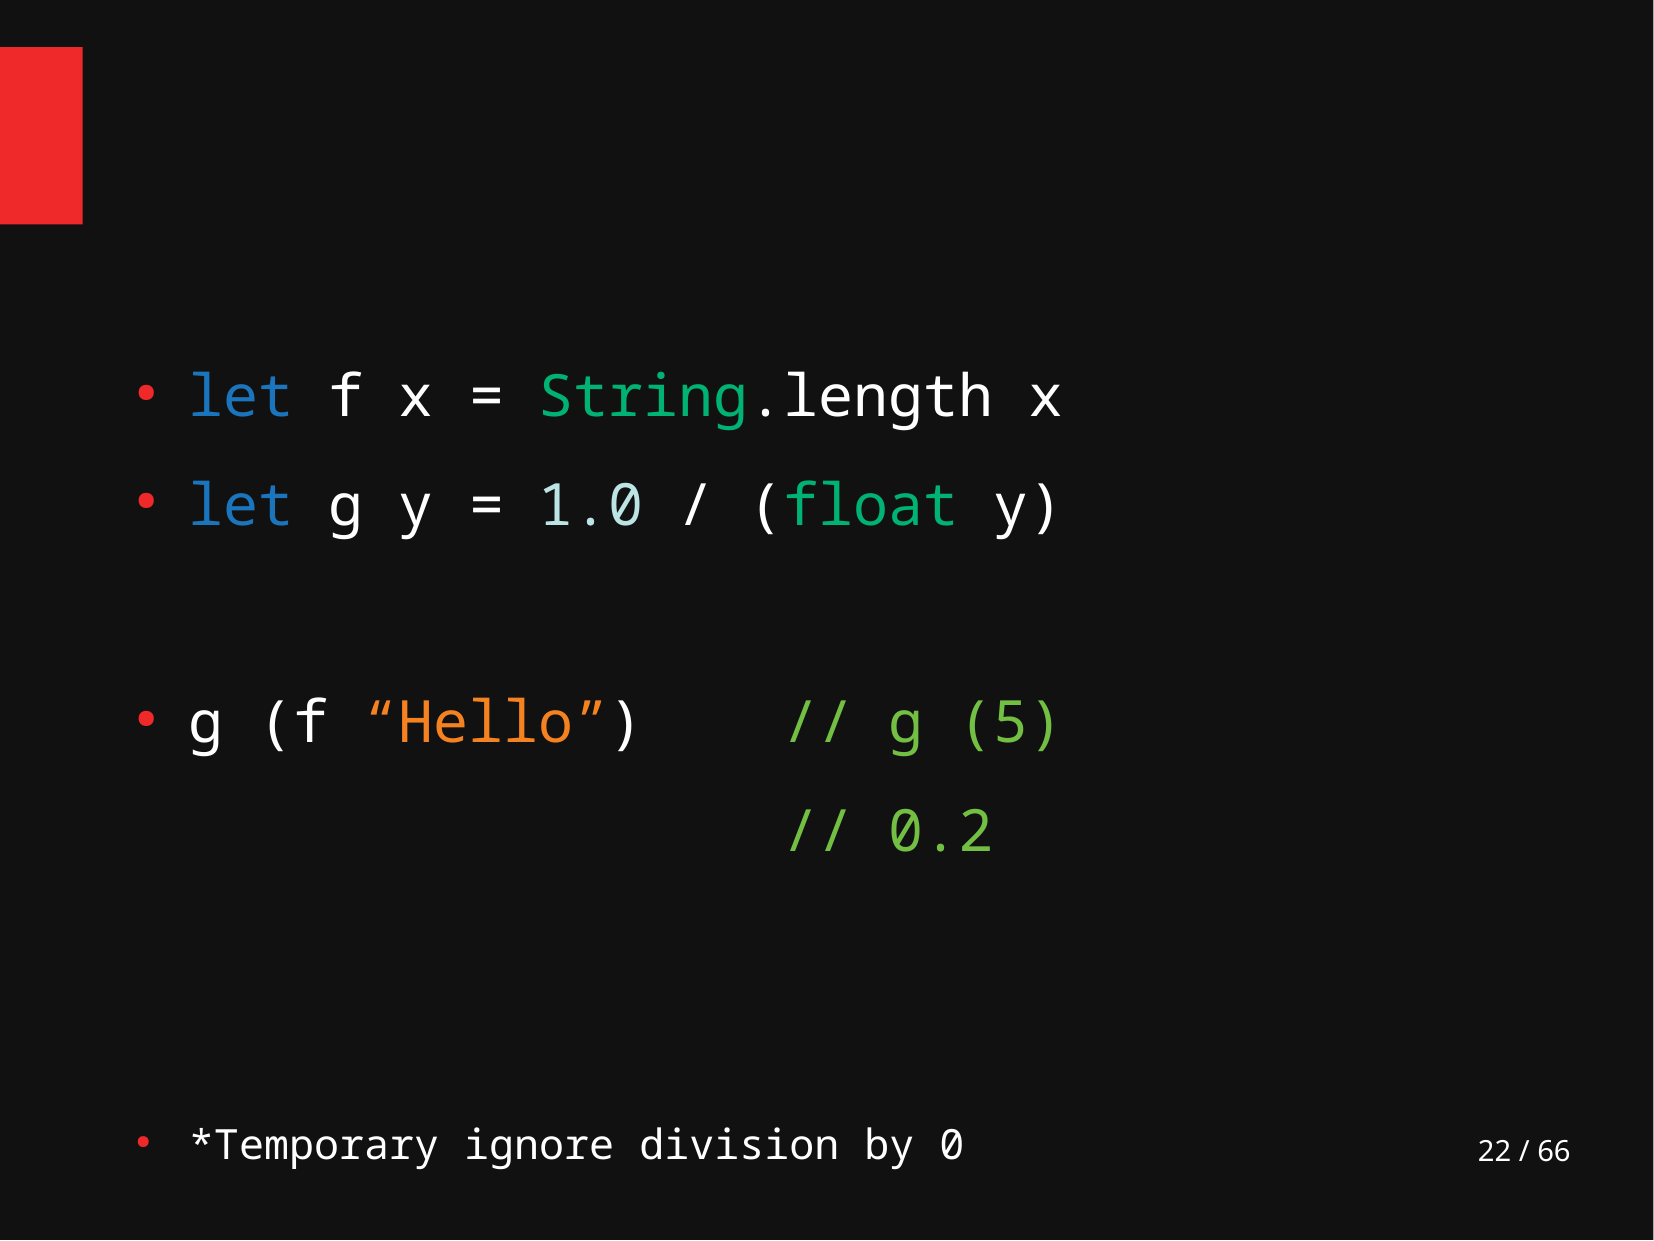

# let f x = String.length x
let g y = 1.0 / (float y)
g (f “Hello”) // g (5)
 // 0.2
*Temporary ignore division by 0
22